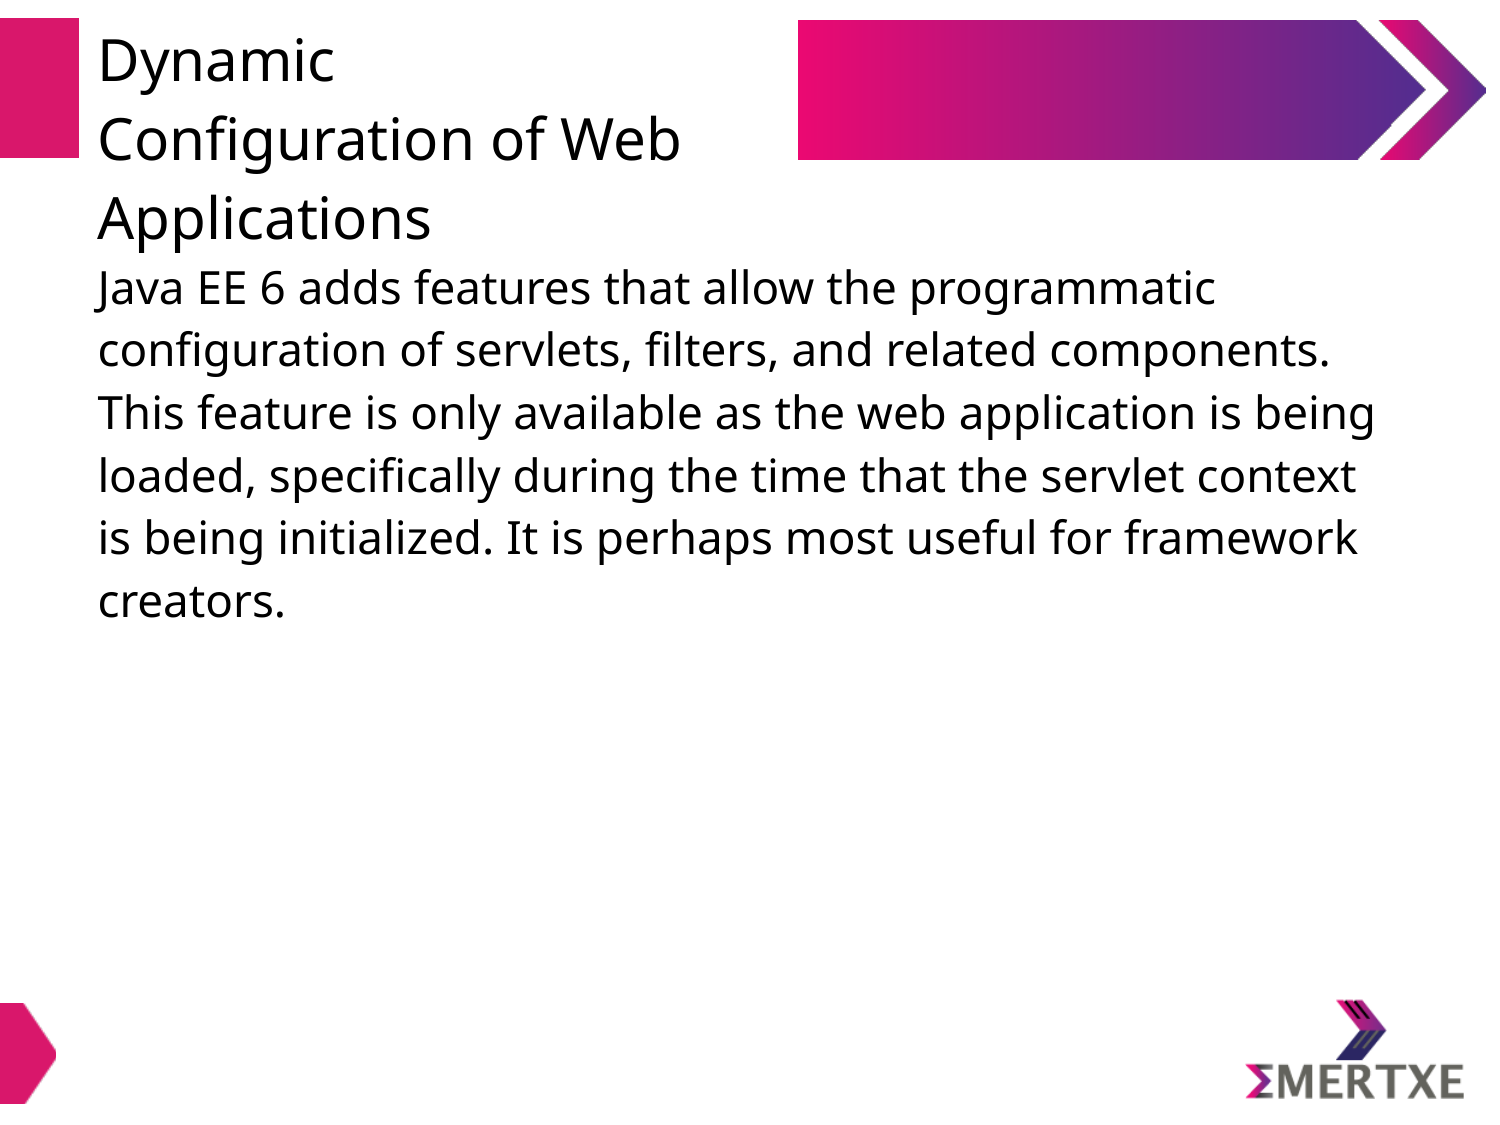

Dynamic Configuration of Web Applications
Java EE 6 adds features that allow the programmatic configuration of servlets, filters, and related components. This feature is only available as the web application is being loaded, specifically during the time that the servlet context is being initialized. It is perhaps most useful for framework creators.